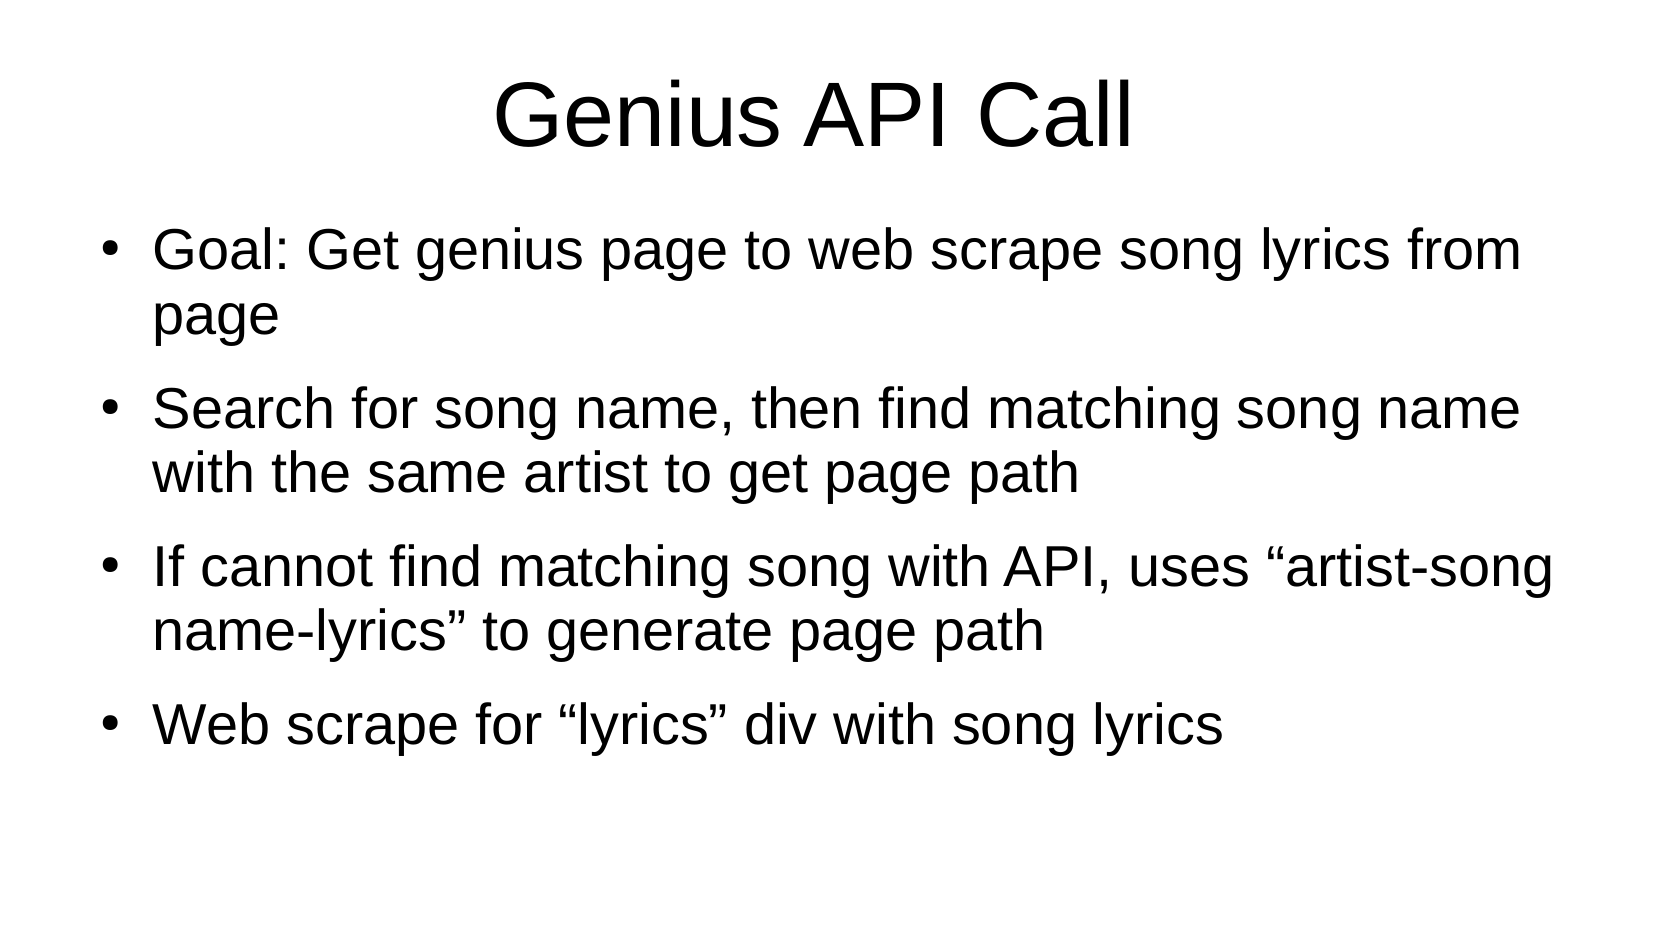

# Genius API Call
Goal: Get genius page to web scrape song lyrics from page
Search for song name, then find matching song name with the same artist to get page path
If cannot find matching song with API, uses “artist-song name-lyrics” to generate page path
Web scrape for “lyrics” div with song lyrics